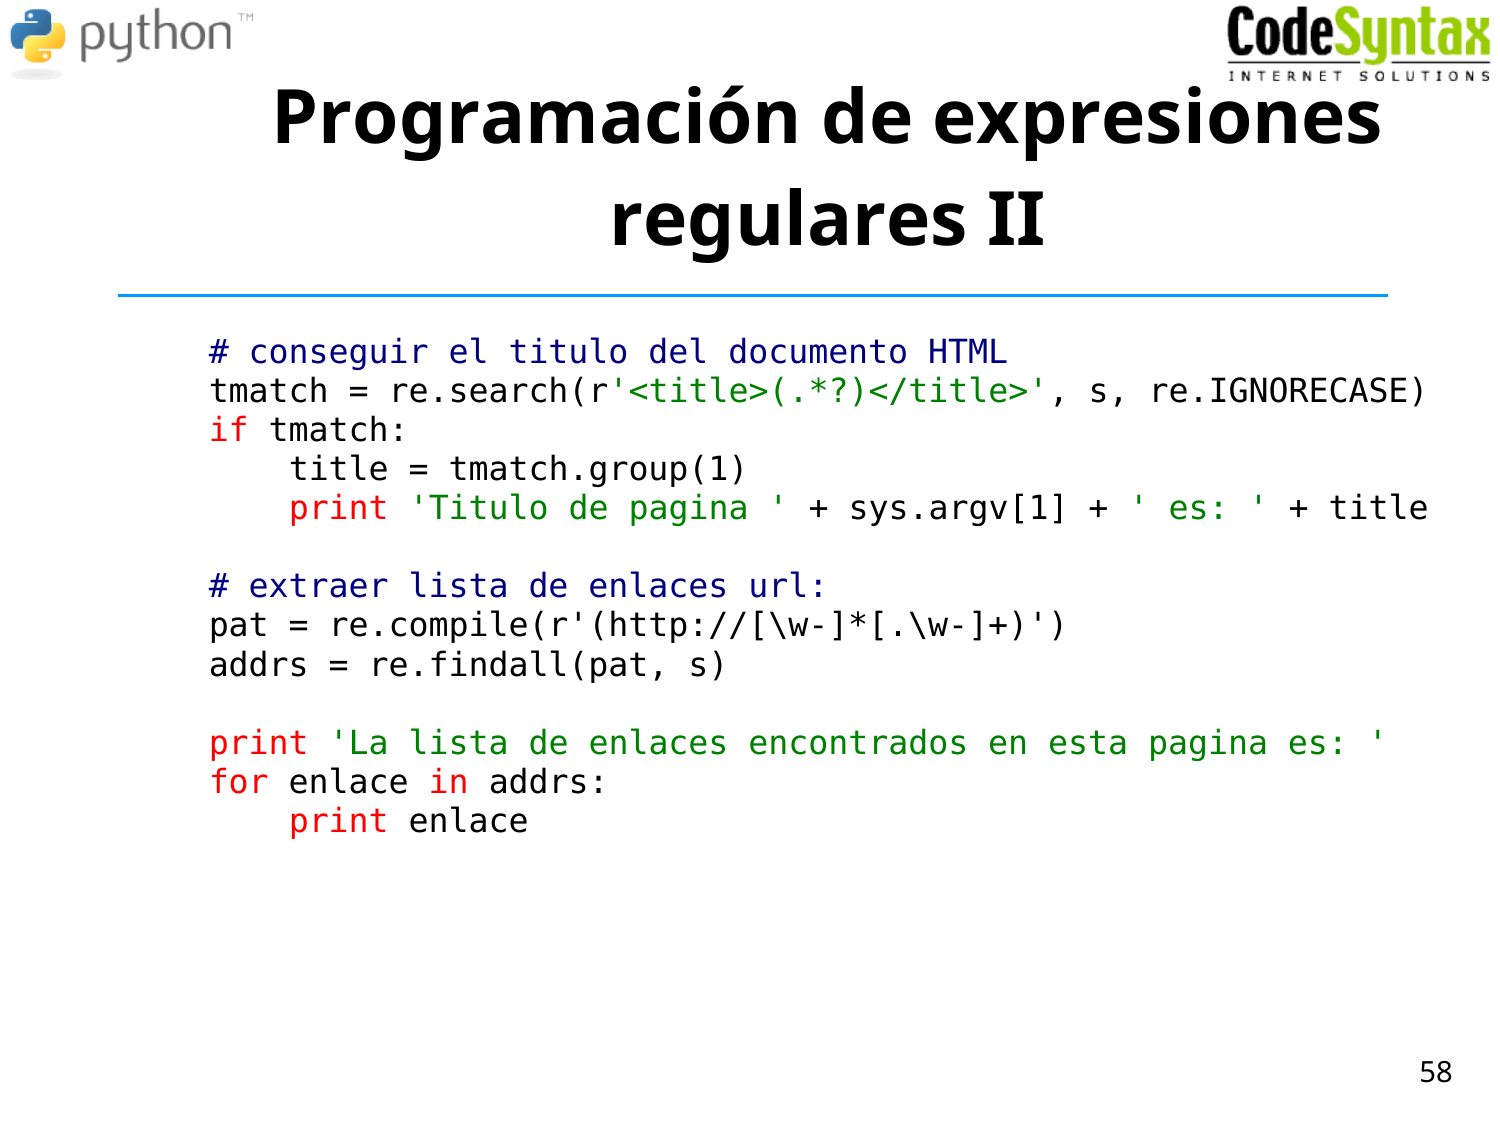

# Programación de expresiones regulares II
# conseguir el titulo del documento HTML
tmatch = re.search(r'<title>(.*?)</title>', s, re.IGNORECASE)
if tmatch:
 title = tmatch.group(1)
 print 'Titulo de pagina ' + sys.argv[1] + ' es: ' + title
# extraer lista de enlaces url:
pat = re.compile(r'(http://[\w-]*[.\w-]+)')
addrs = re.findall(pat, s)
print 'La lista de enlaces encontrados en esta pagina es: '
for enlace in addrs:
 print enlace
58